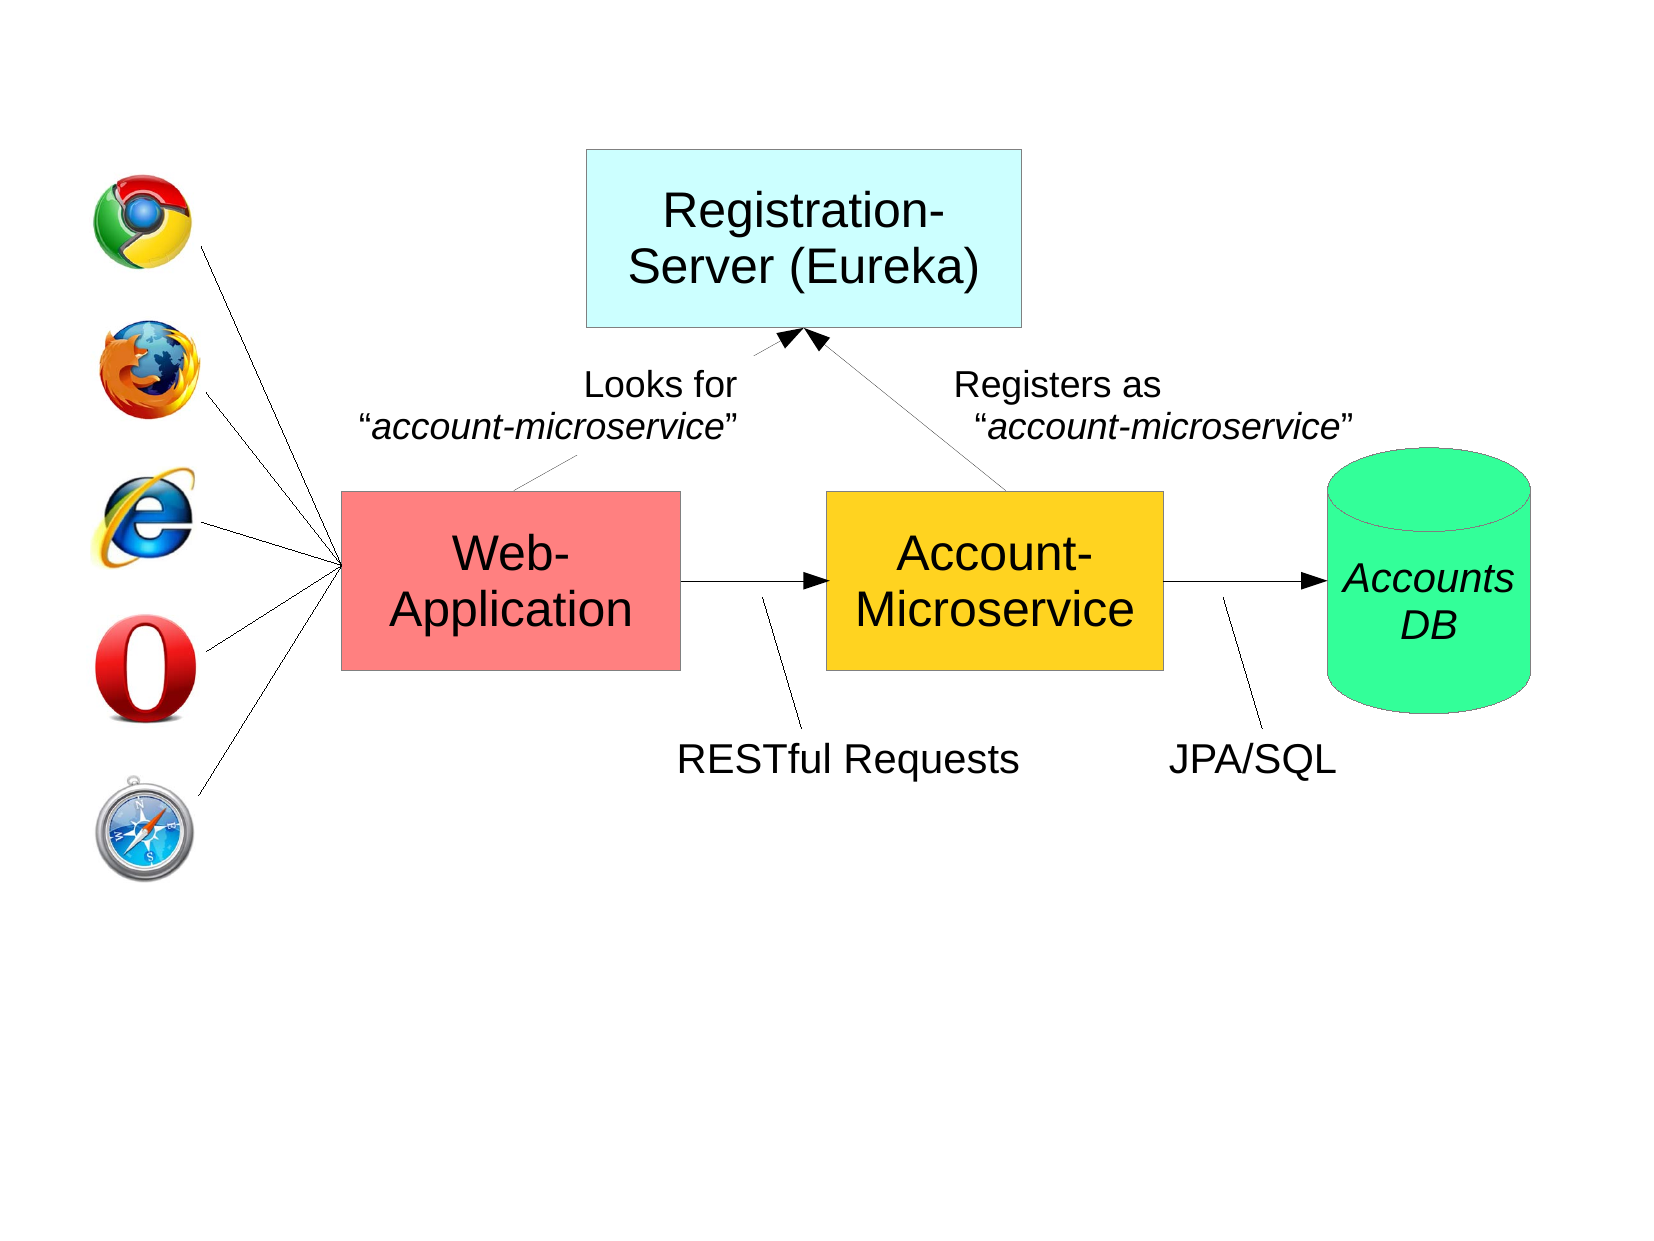

Registration-
Server (Eureka)
Looks for
“account-microservice”
Registers as
 “account-microservice”
Accounts
DB
Web-
Application
Account-
Microservice
RESTful Requests
JPA/SQL